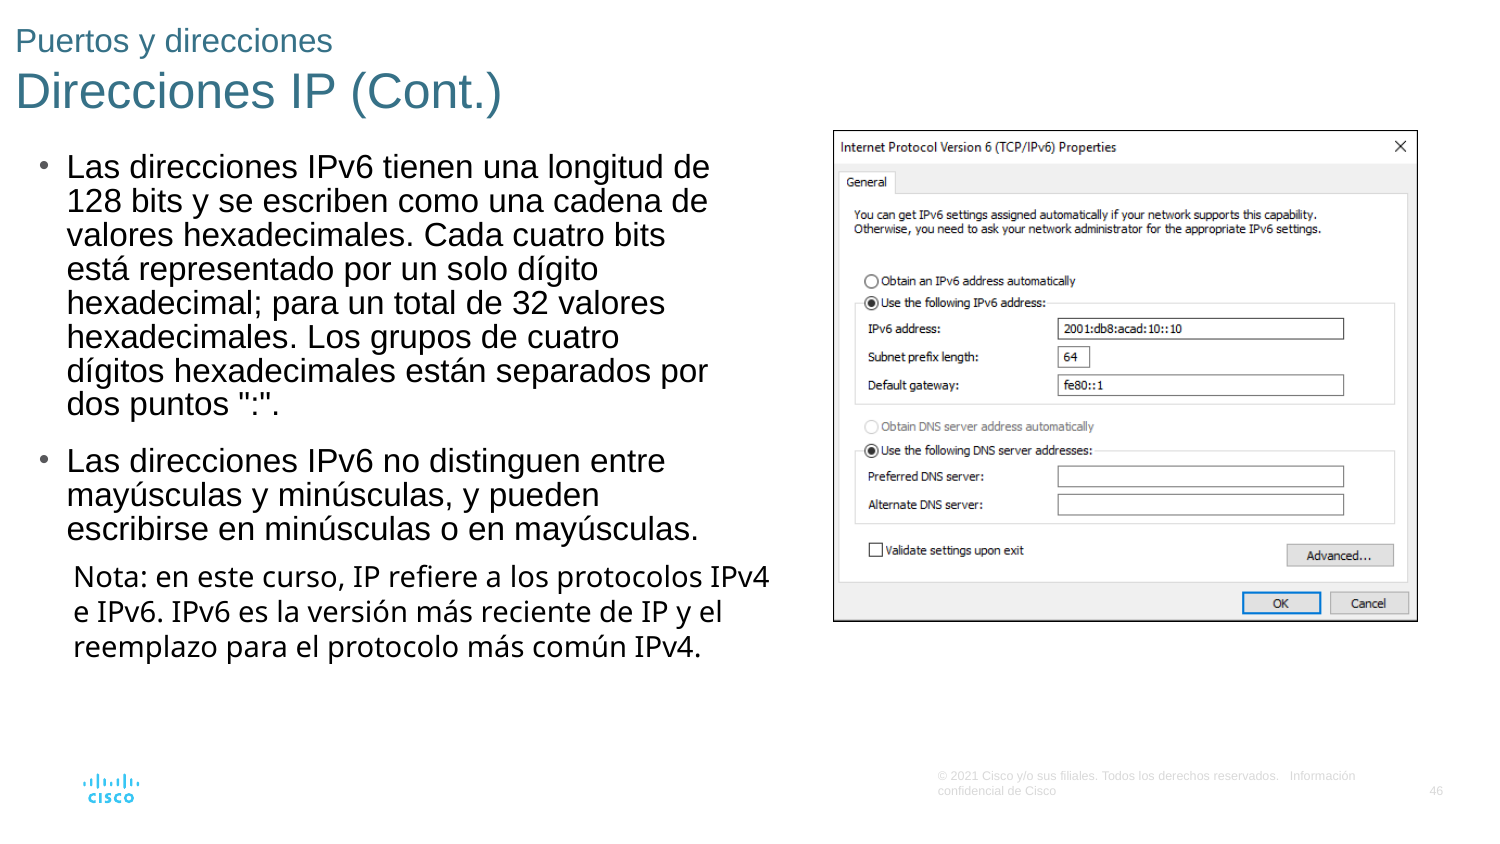

# Puertos y direcciones Direcciones IP (Cont.)
Las direcciones IPv6 tienen una longitud de 128 bits y se escriben como una cadena de valores hexadecimales. Cada cuatro bits está representado por un solo dígito hexadecimal; para un total de 32 valores hexadecimales. Los grupos de cuatro dígitos hexadecimales están separados por dos puntos ":".
Las direcciones IPv6 no distinguen entre mayúsculas y minúsculas, y pueden escribirse en minúsculas o en mayúsculas.
Nota: en este curso, IP refiere a los protocolos IPv4 e IPv6. IPv6 es la versión más reciente de IP y el reemplazo para el protocolo más común IPv4.